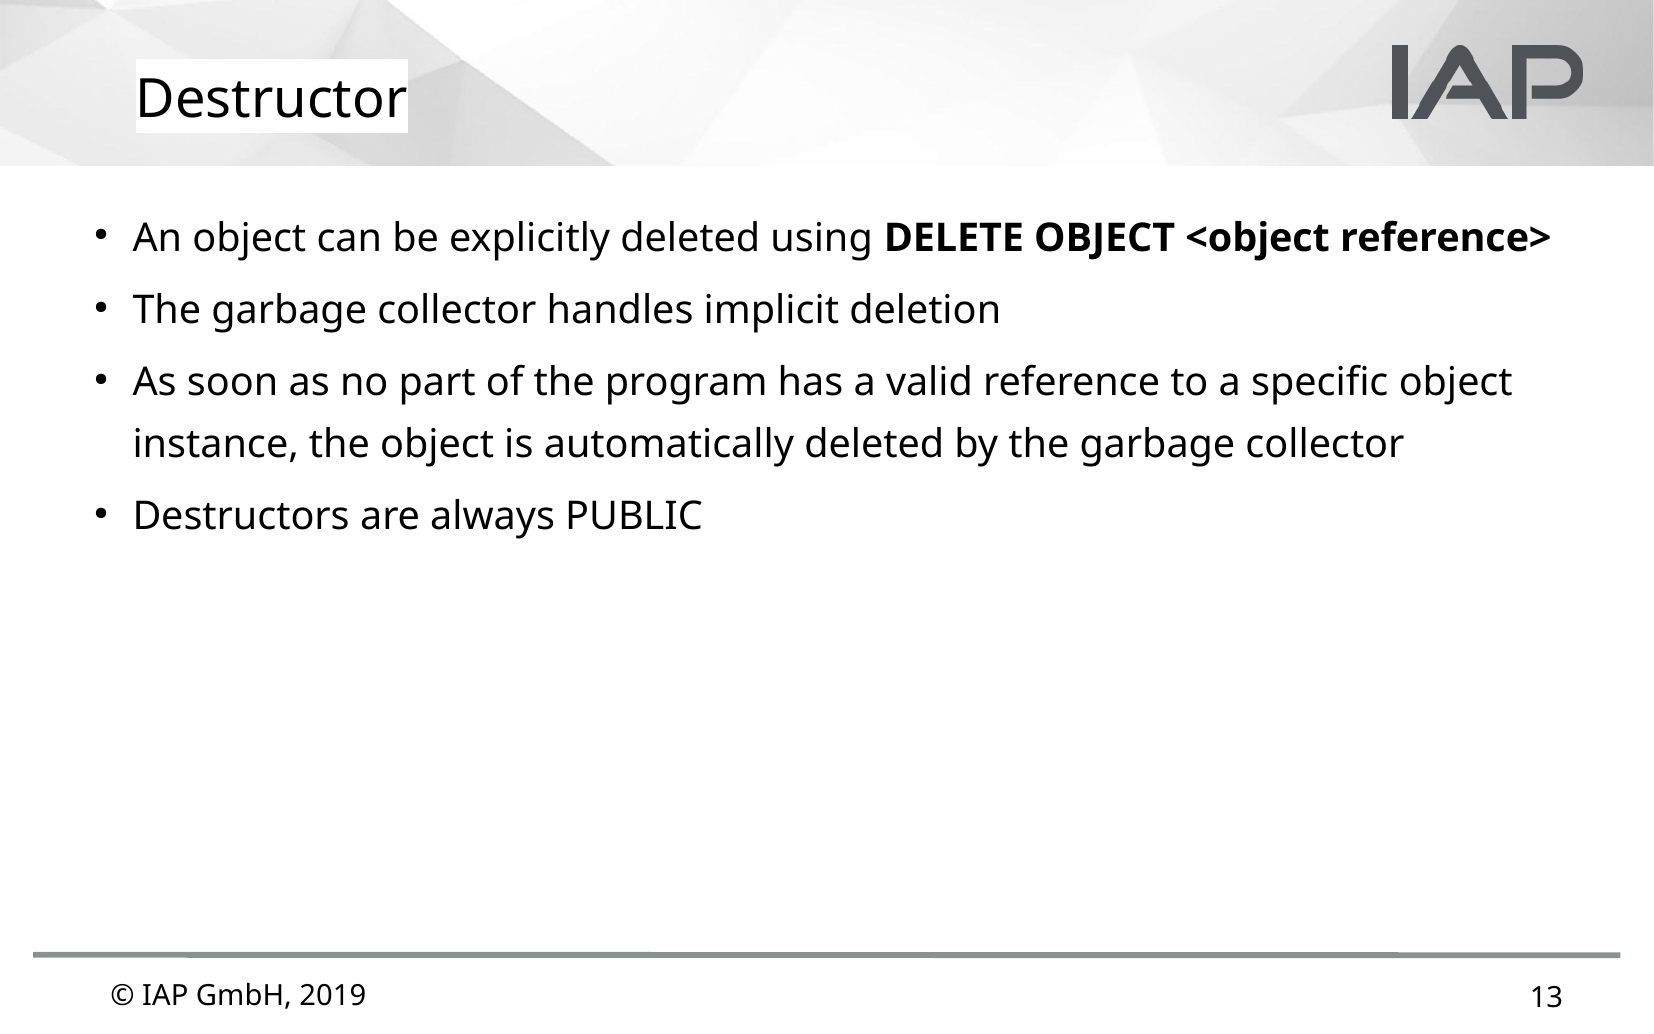

# Destructor
An object can be explicitly deleted using DELETE OBJECT <object reference>
The garbage collector handles implicit deletion
As soon as no part of the program has a valid reference to a specific object instance, the object is automatically deleted by the garbage collector
Destructors are always PUBLIC
© IAP GmbH, 2019
13